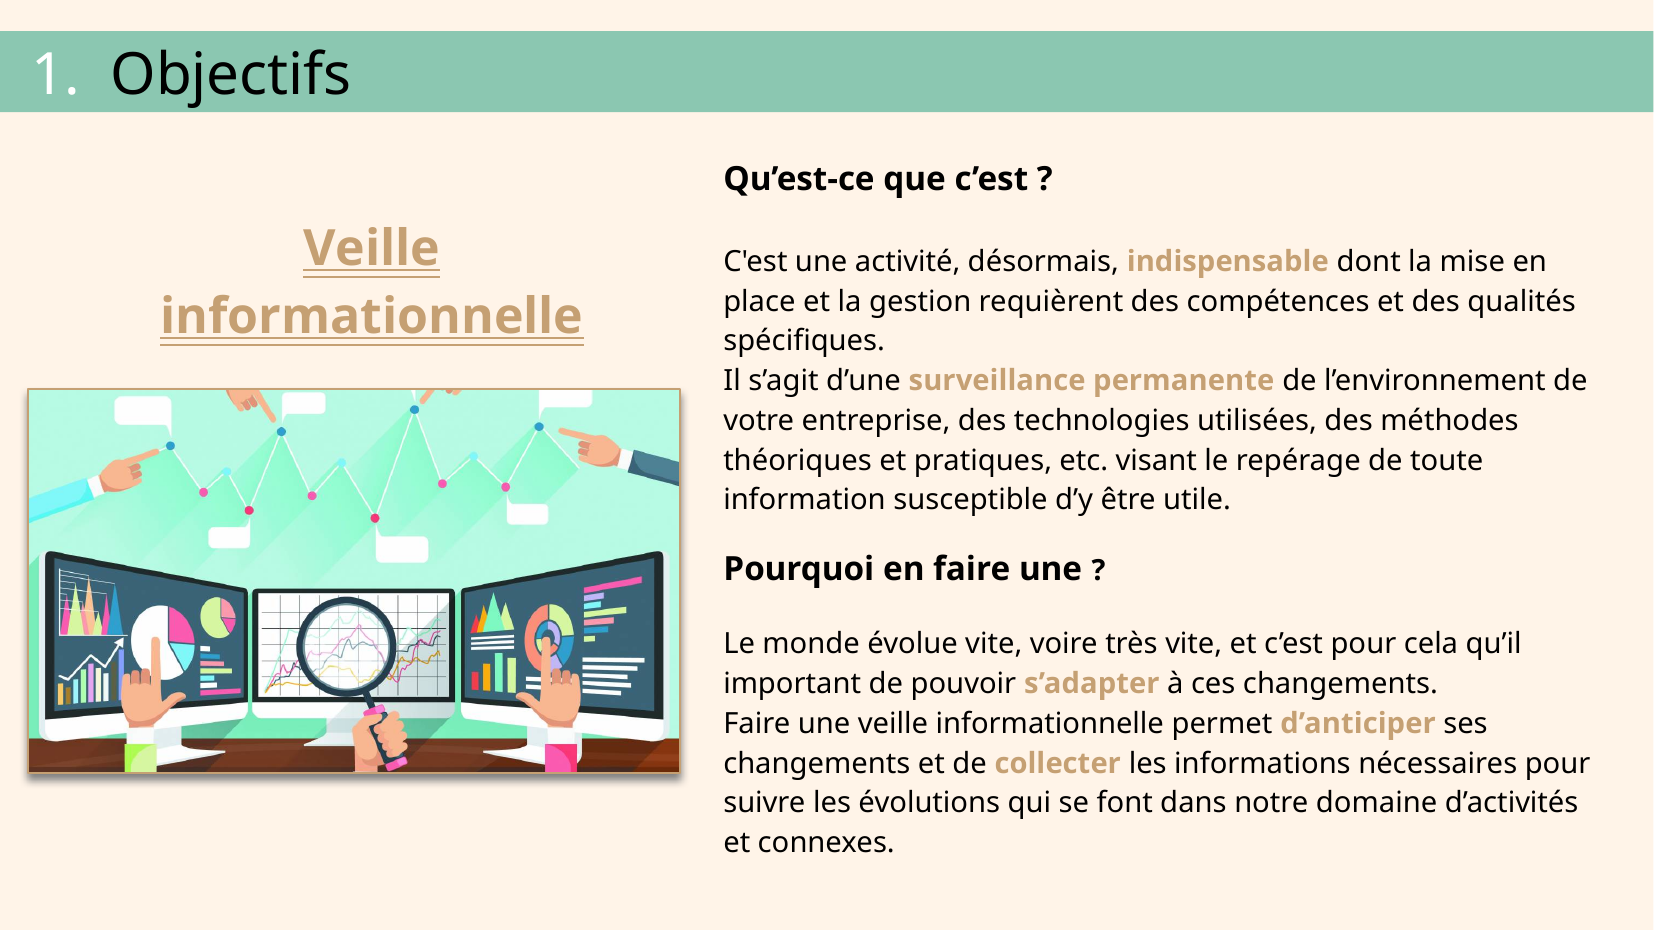

# 1. Objectifs
Qu’est-ce que c’est ?
C'est une activité, désormais, indispensable dont la mise en place et la gestion requièrent des compétences et des qualités spécifiques.
Il s’agit d’une surveillance permanente de l’environnement de votre entreprise, des technologies utilisées, des méthodes théoriques et pratiques, etc. visant le repérage de toute information susceptible d’y être utile.
Veille informationnelle
Pourquoi en faire une ?
Le monde évolue vite, voire très vite, et c’est pour cela qu’il important de pouvoir s’adapter à ces changements.
Faire une veille informationnelle permet d’anticiper ses changements et de collecter les informations nécessaires pour suivre les évolutions qui se font dans notre domaine d’activités et connexes.